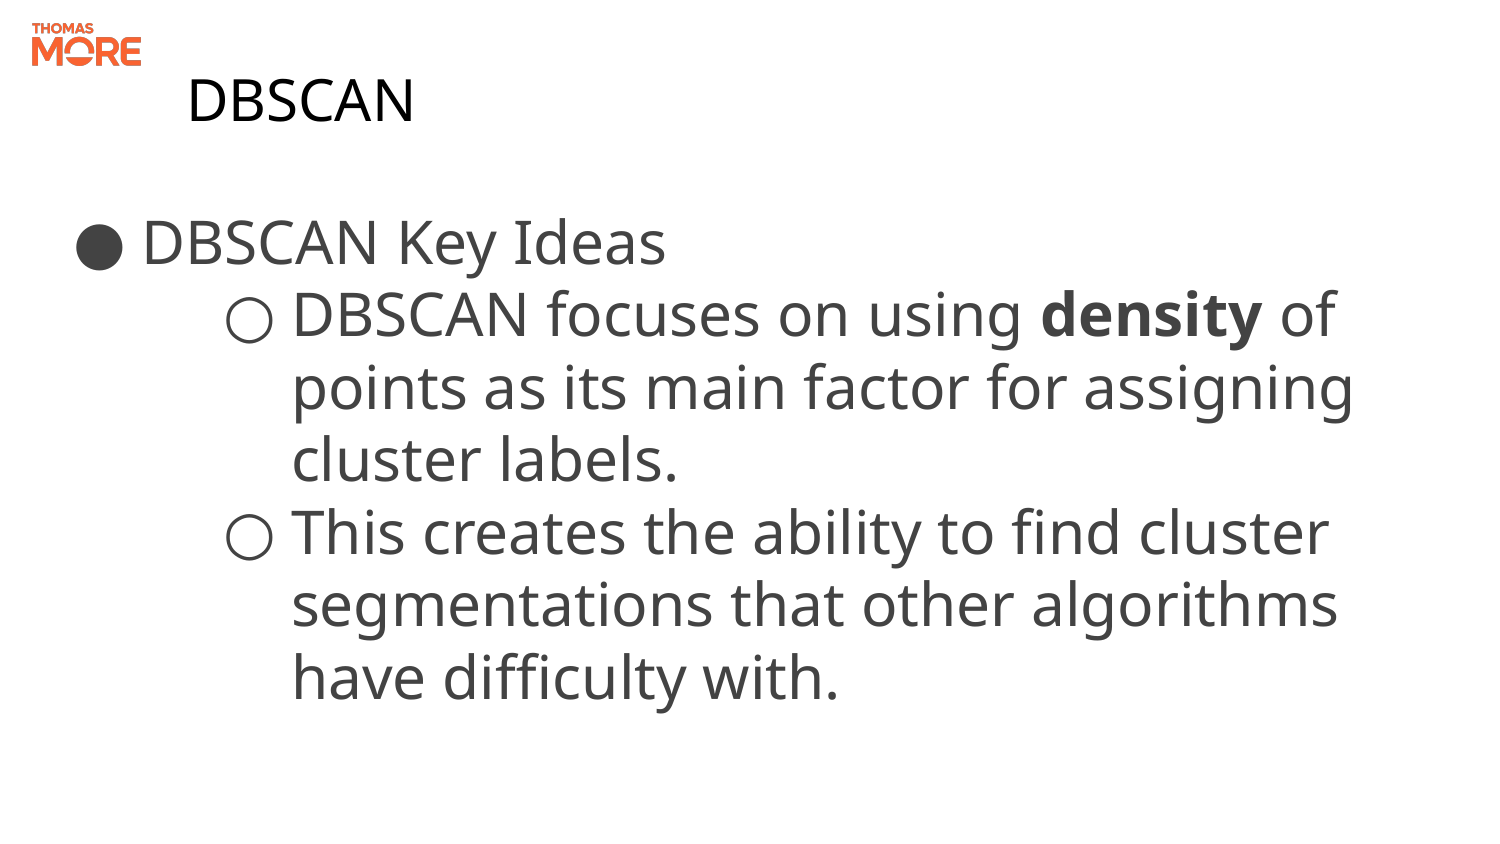

# DBSCAN
DBSCAN Key Ideas
DBSCAN focuses on using density of points as its main factor for assigning cluster labels.
This creates the ability to find cluster segmentations that other algorithms have difficulty with.